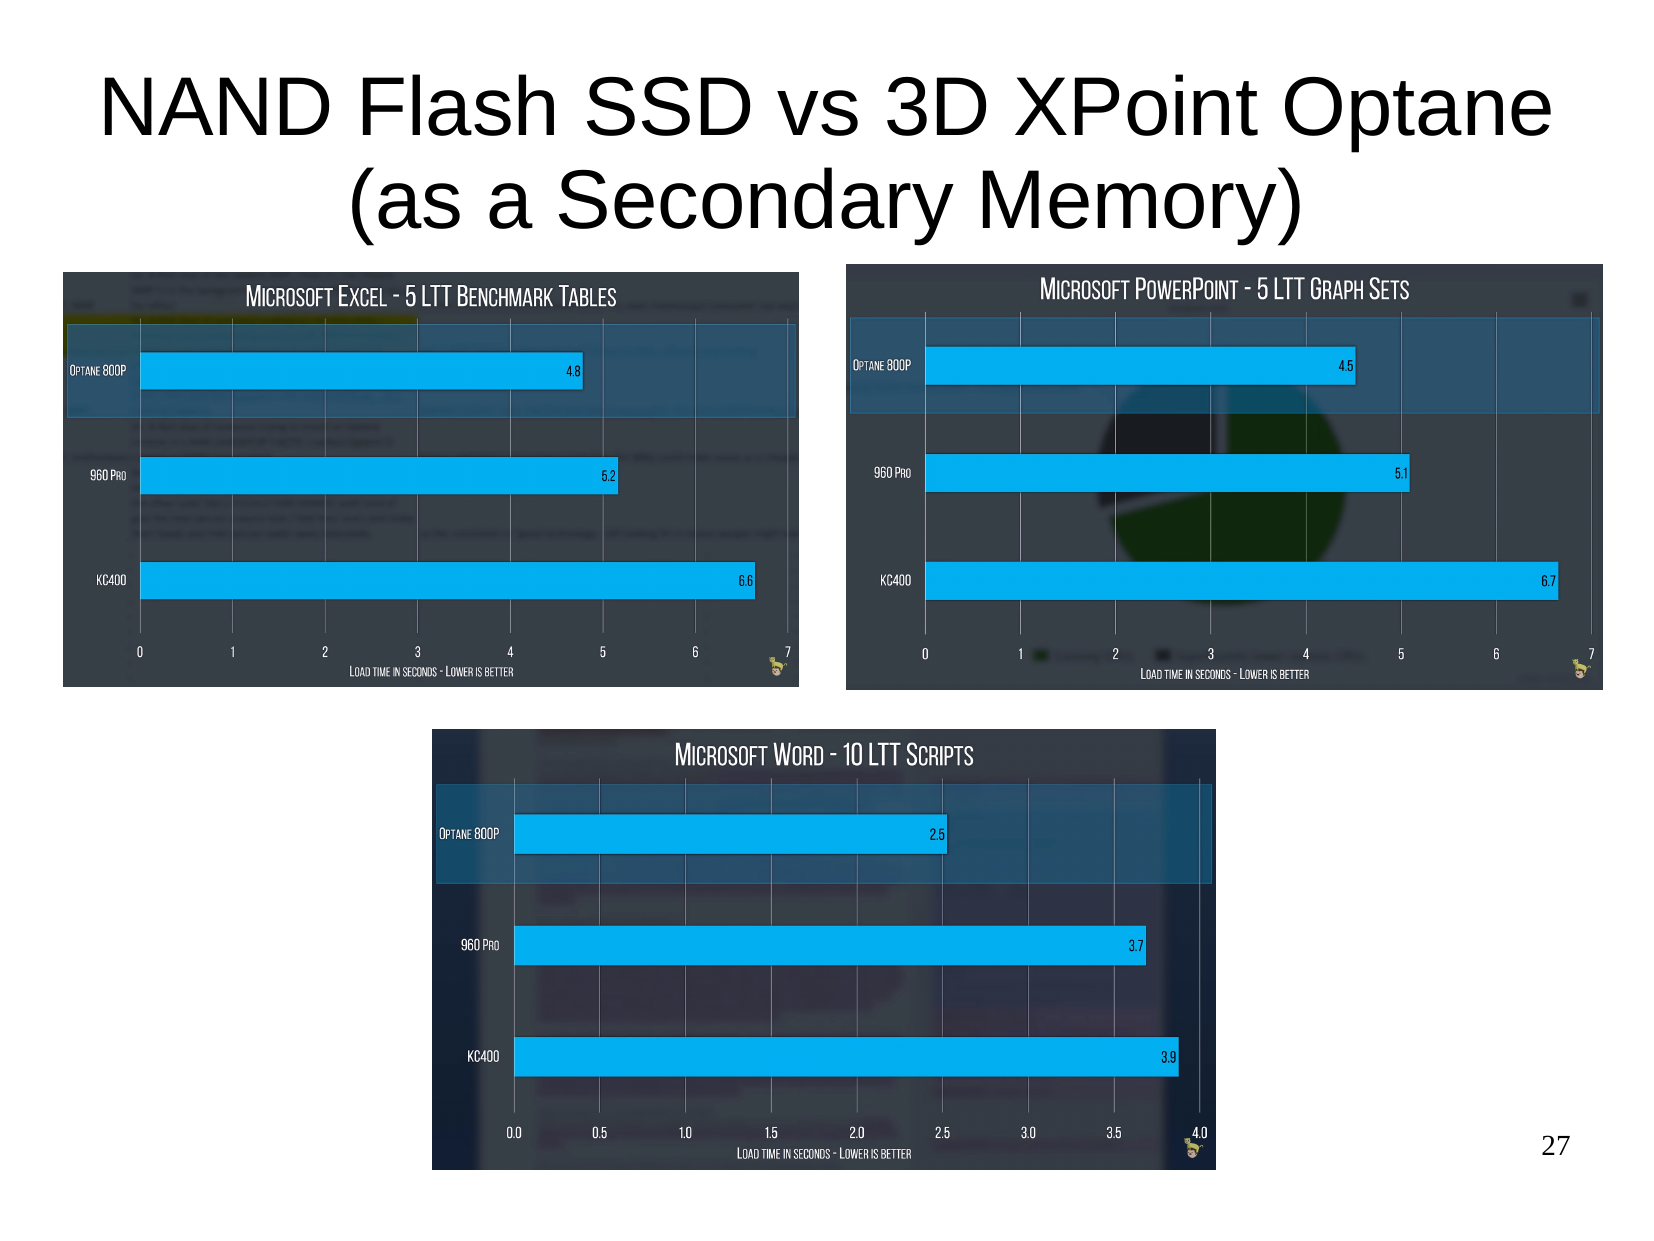

# NAND Flash SSD vs 3D XPoint Optane (as a Secondary Memory)
27